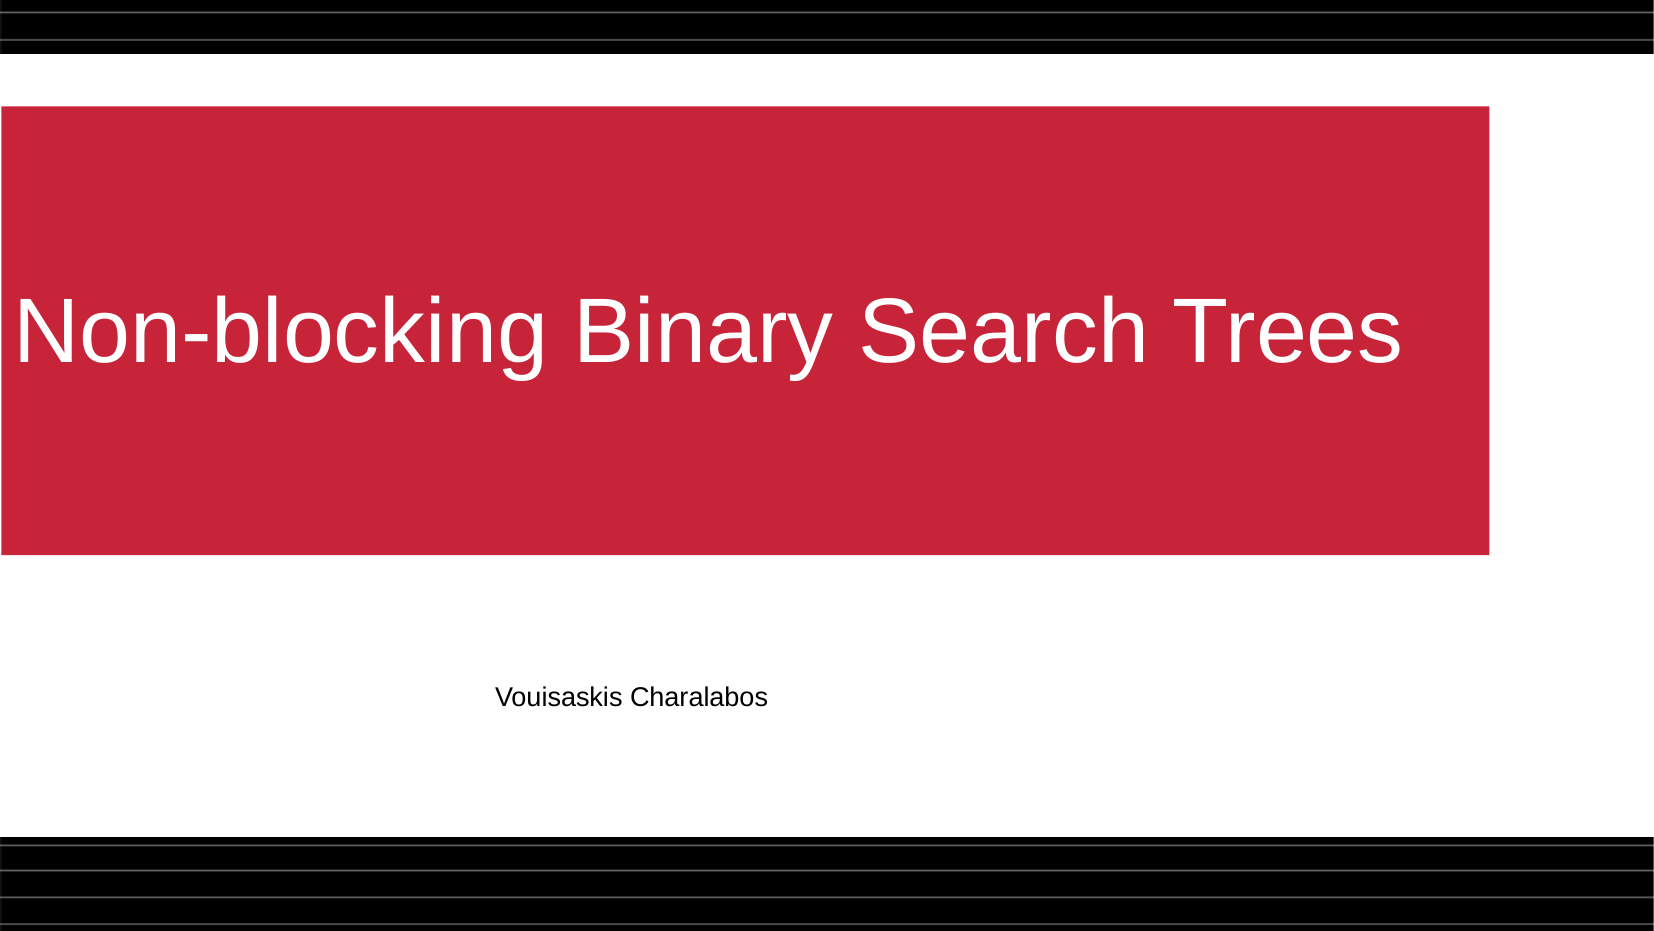

# Non-blocking Binary Search Trees
Vouisaskis Charalabos